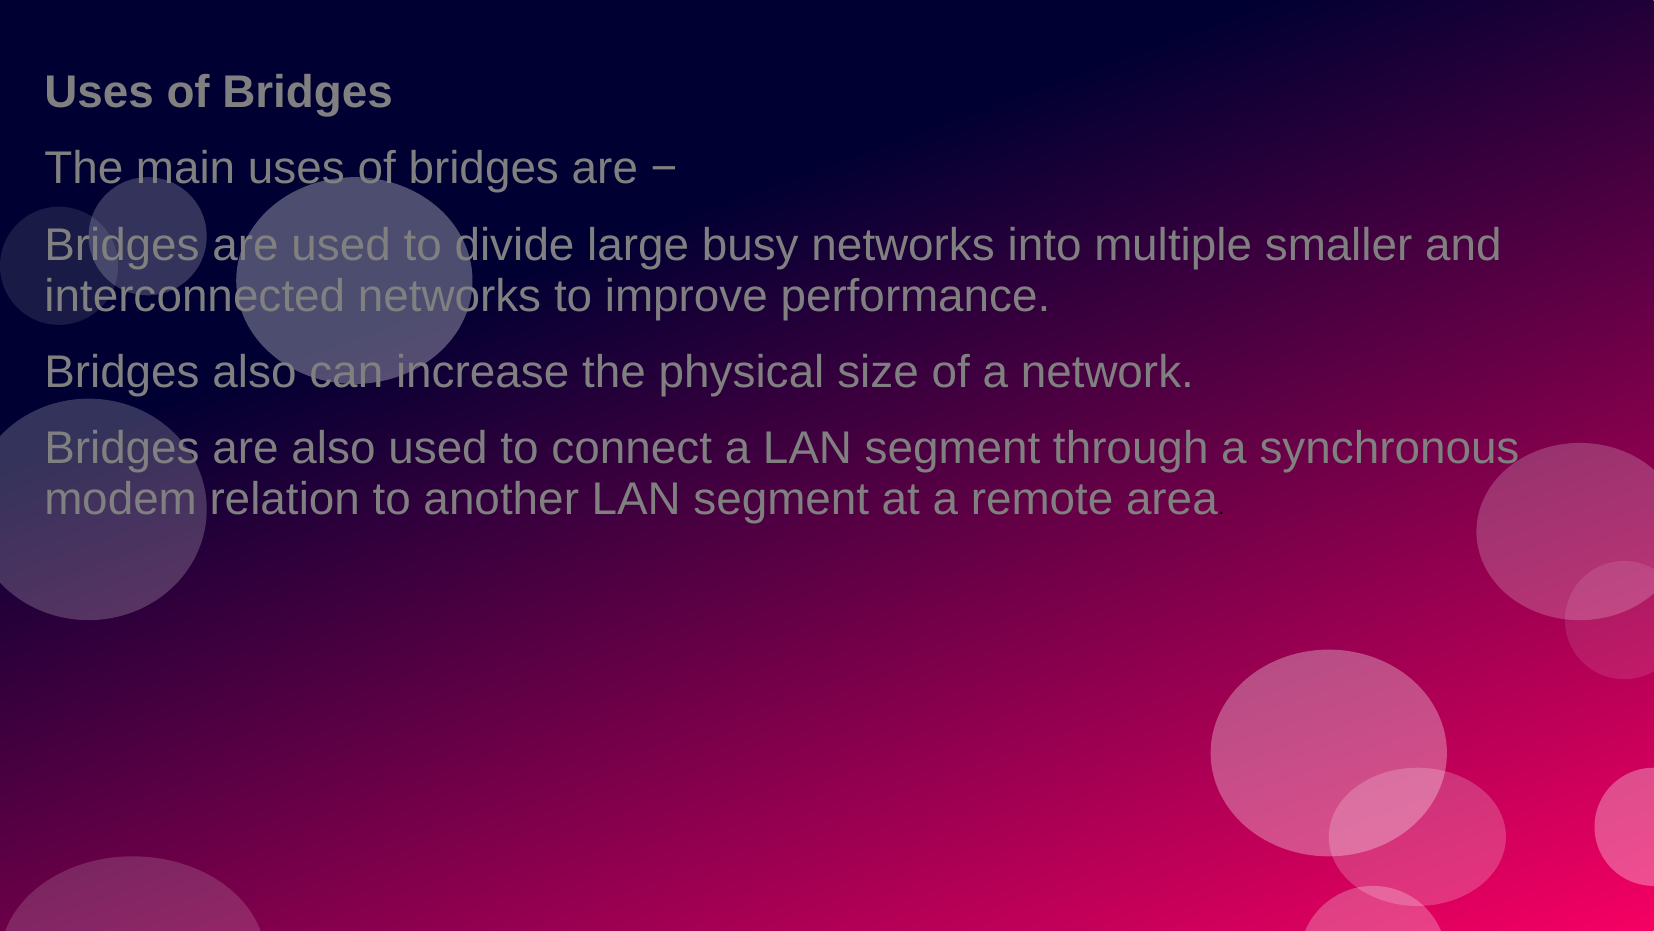

Uses of Bridges
The main uses of bridges are −
Bridges are used to divide large busy networks into multiple smaller and interconnected networks to improve performance.
Bridges also can increase the physical size of a network.
Bridges are also used to connect a LAN segment through a synchronous modem relation to another LAN segment at a remote area.